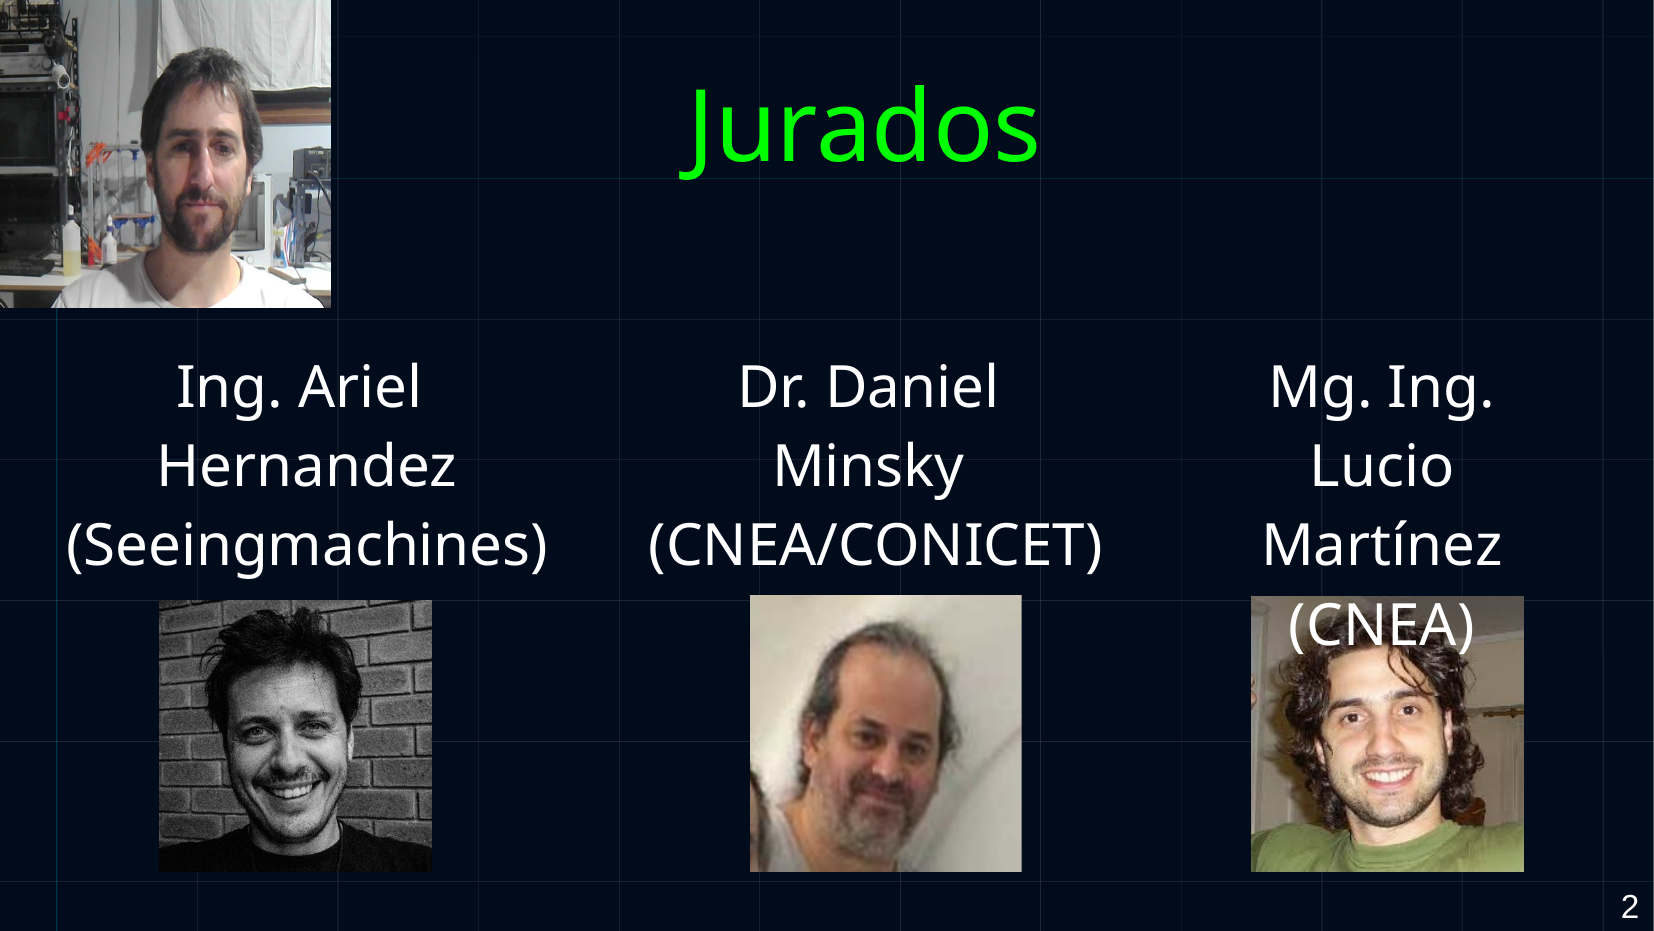

Jurados
Ing. Ariel
Hernandez (Seeingmachines)
Dr. Daniel
Minsky
(CNEA/CONICET)
Mg. Ing. Lucio Martínez (CNEA)